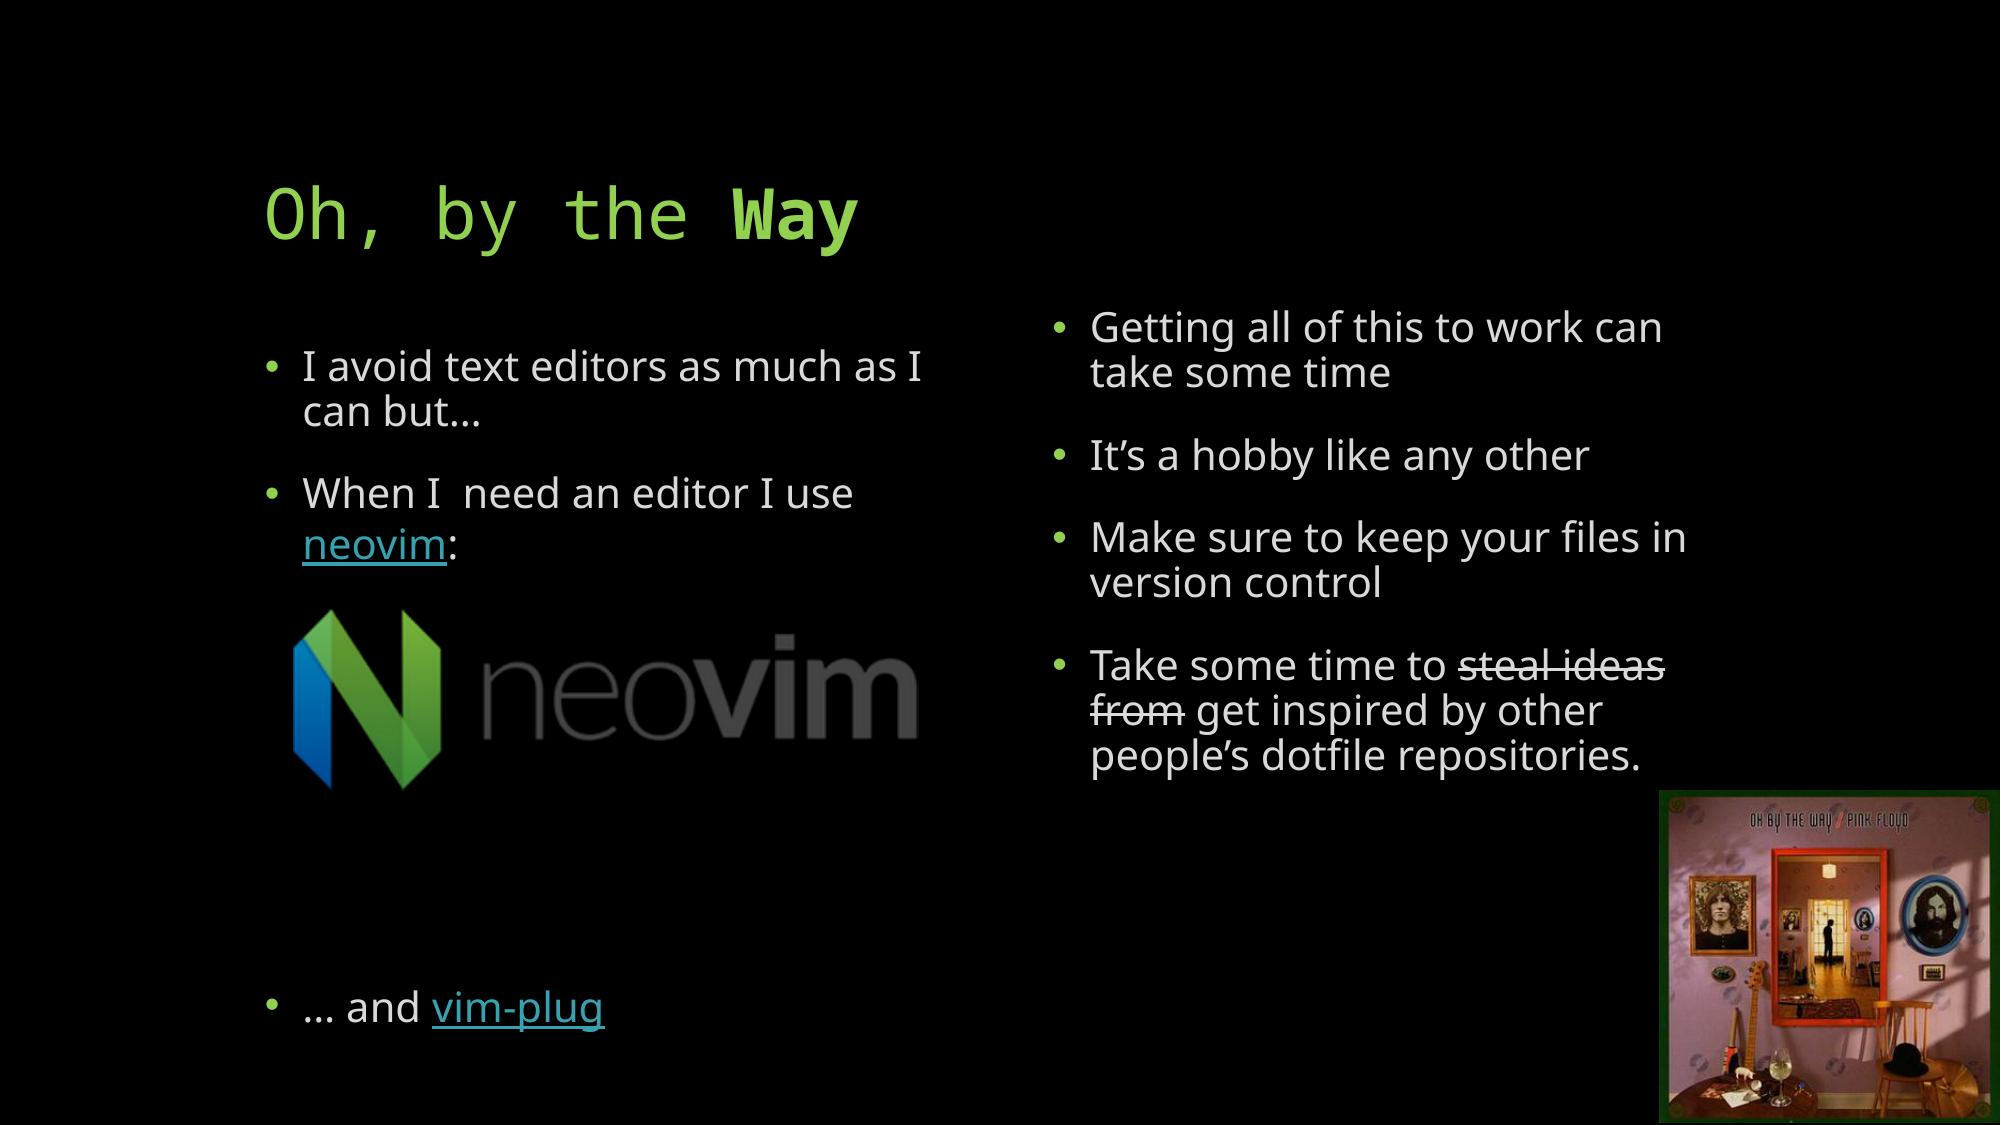

# Oh, by the Way
Getting all of this to work can take some time
It’s a hobby like any other
Make sure to keep your files in version control
Take some time to steal ideas from get inspired by other people’s dotfile repositories.
I avoid text editors as much as I can but…
When I need an editor I use neovim:
… and vim-plug